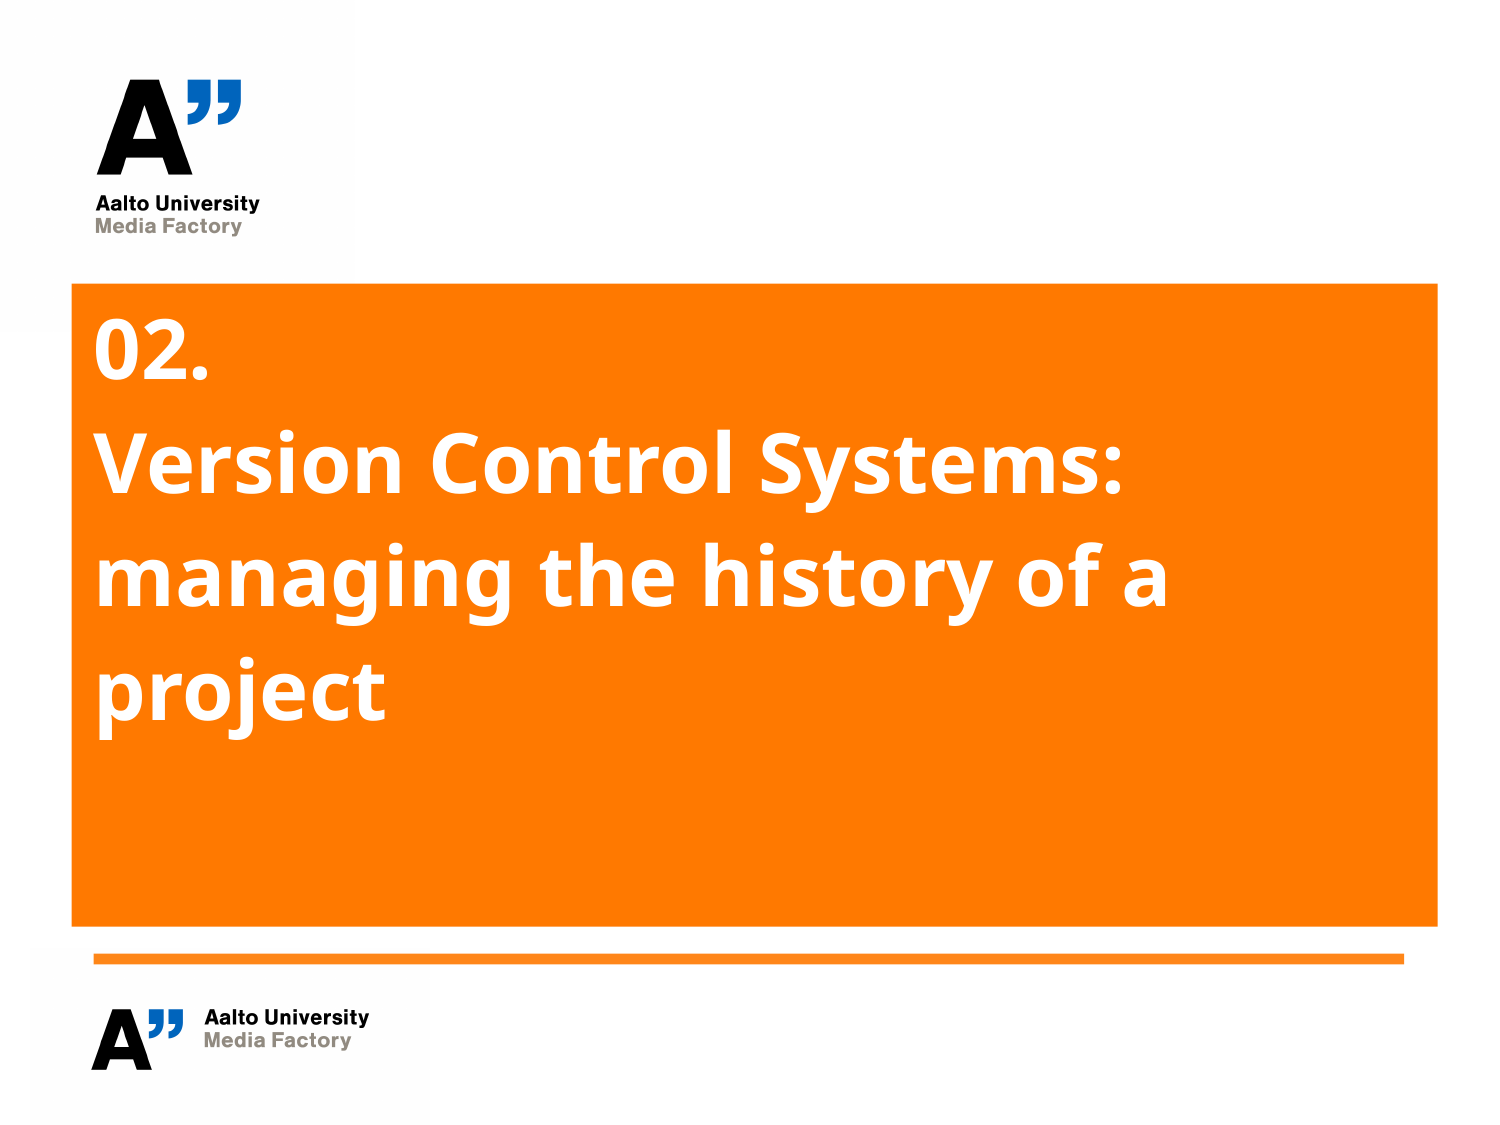

#
02.
Version Control Systems:
managing the history of a project